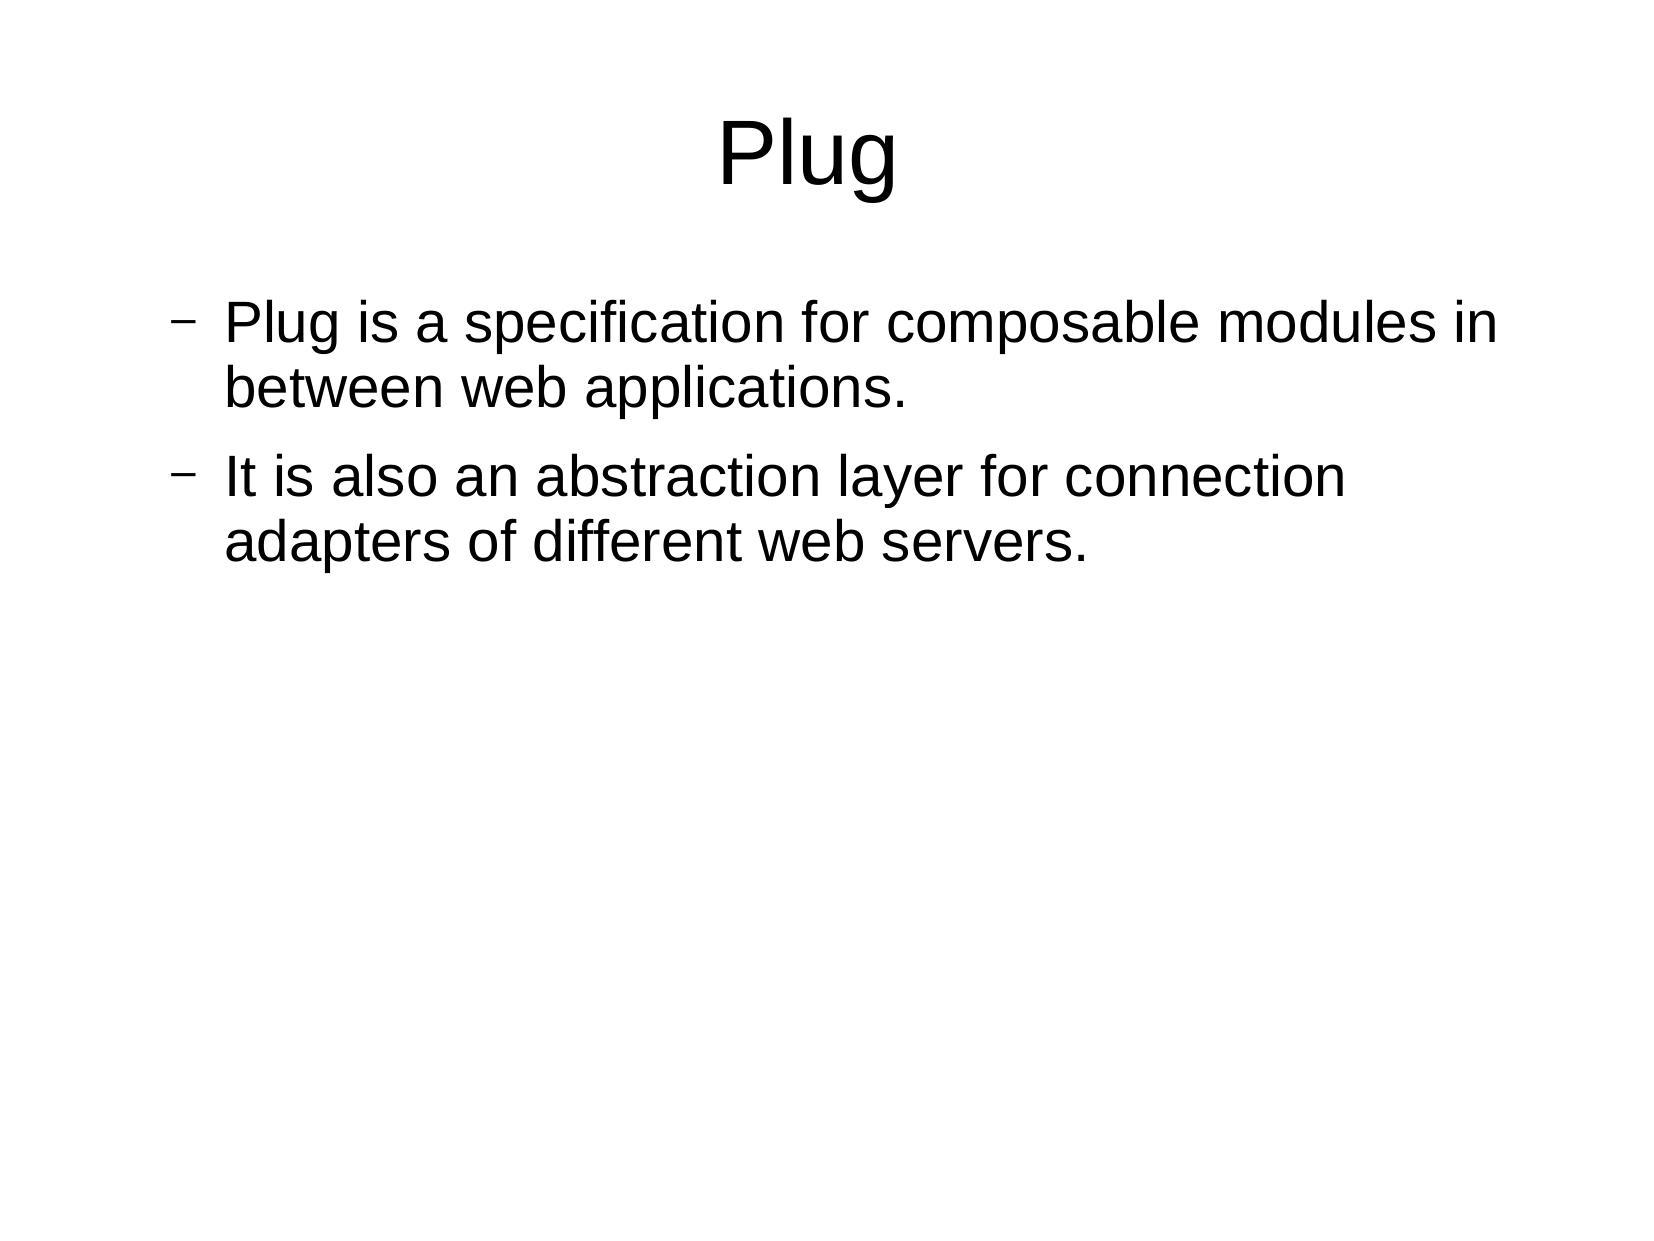

# Plug
Plug is a specification for composable modules in between web applications.
It is also an abstraction layer for connection adapters of different web servers.